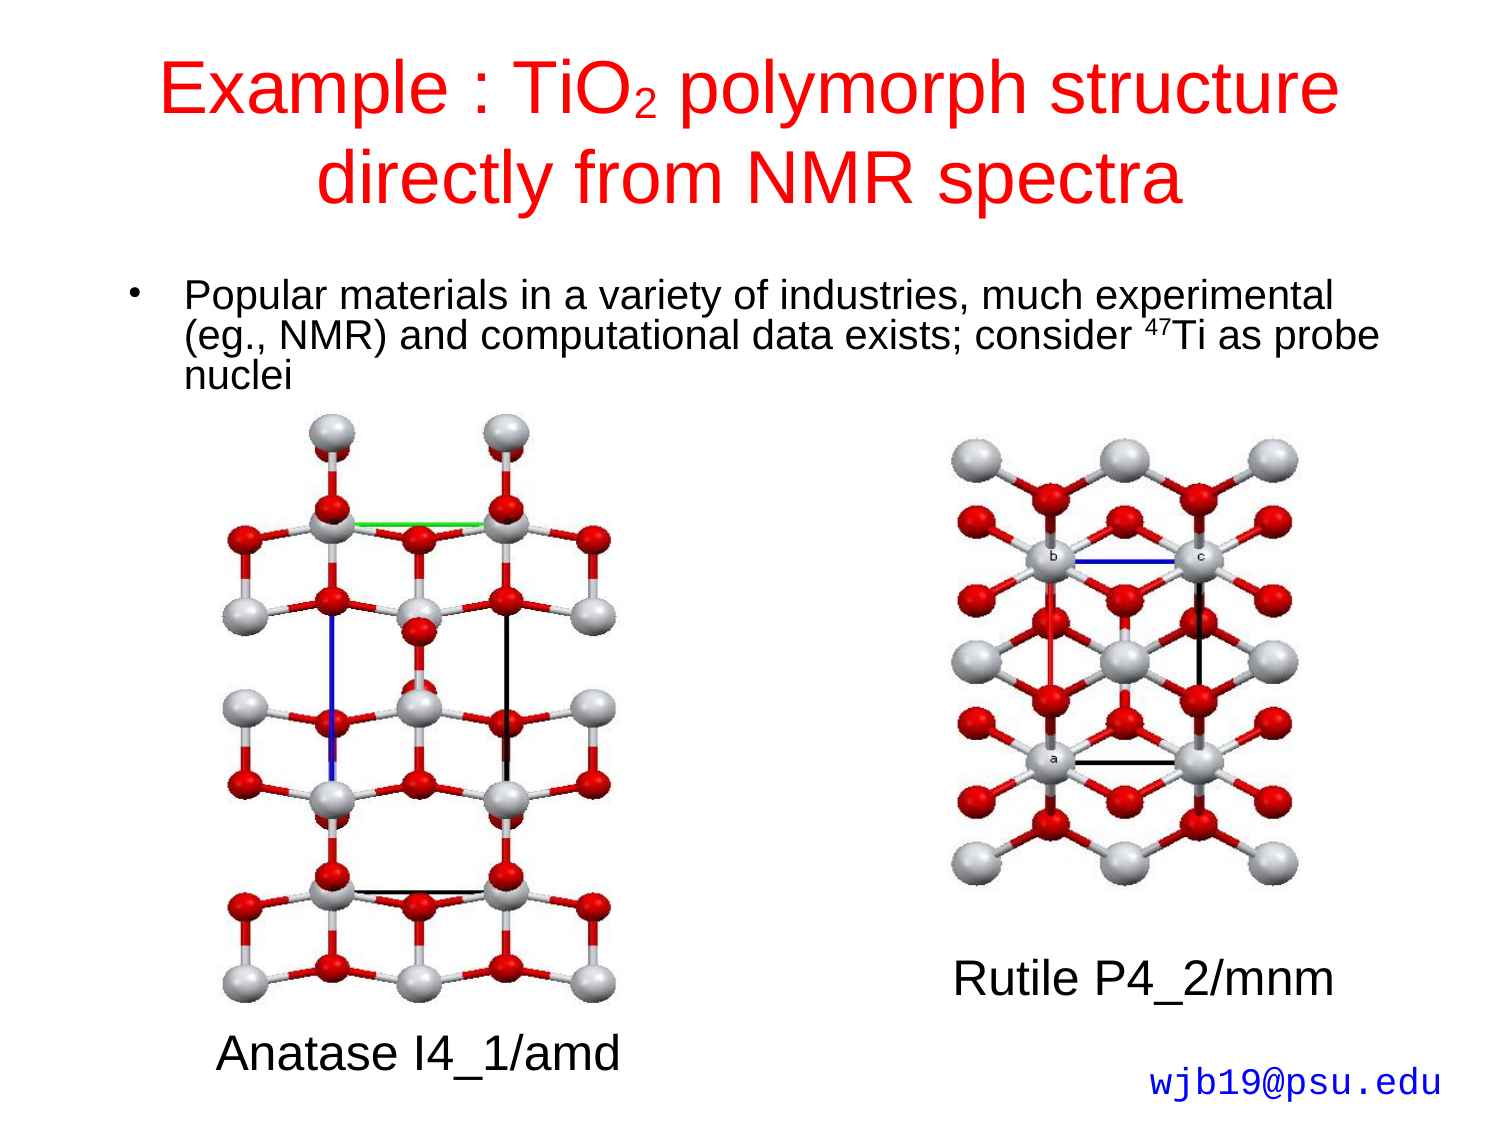

# Example : TiO2 polymorph structure directly from NMR spectra
Popular materials in a variety of industries, much experimental (eg., NMR) and computational data exists; consider 47Ti as probe nuclei
Rutile P4_2/mnm
Anatase I4_1/amd
wjb19@psu.edu